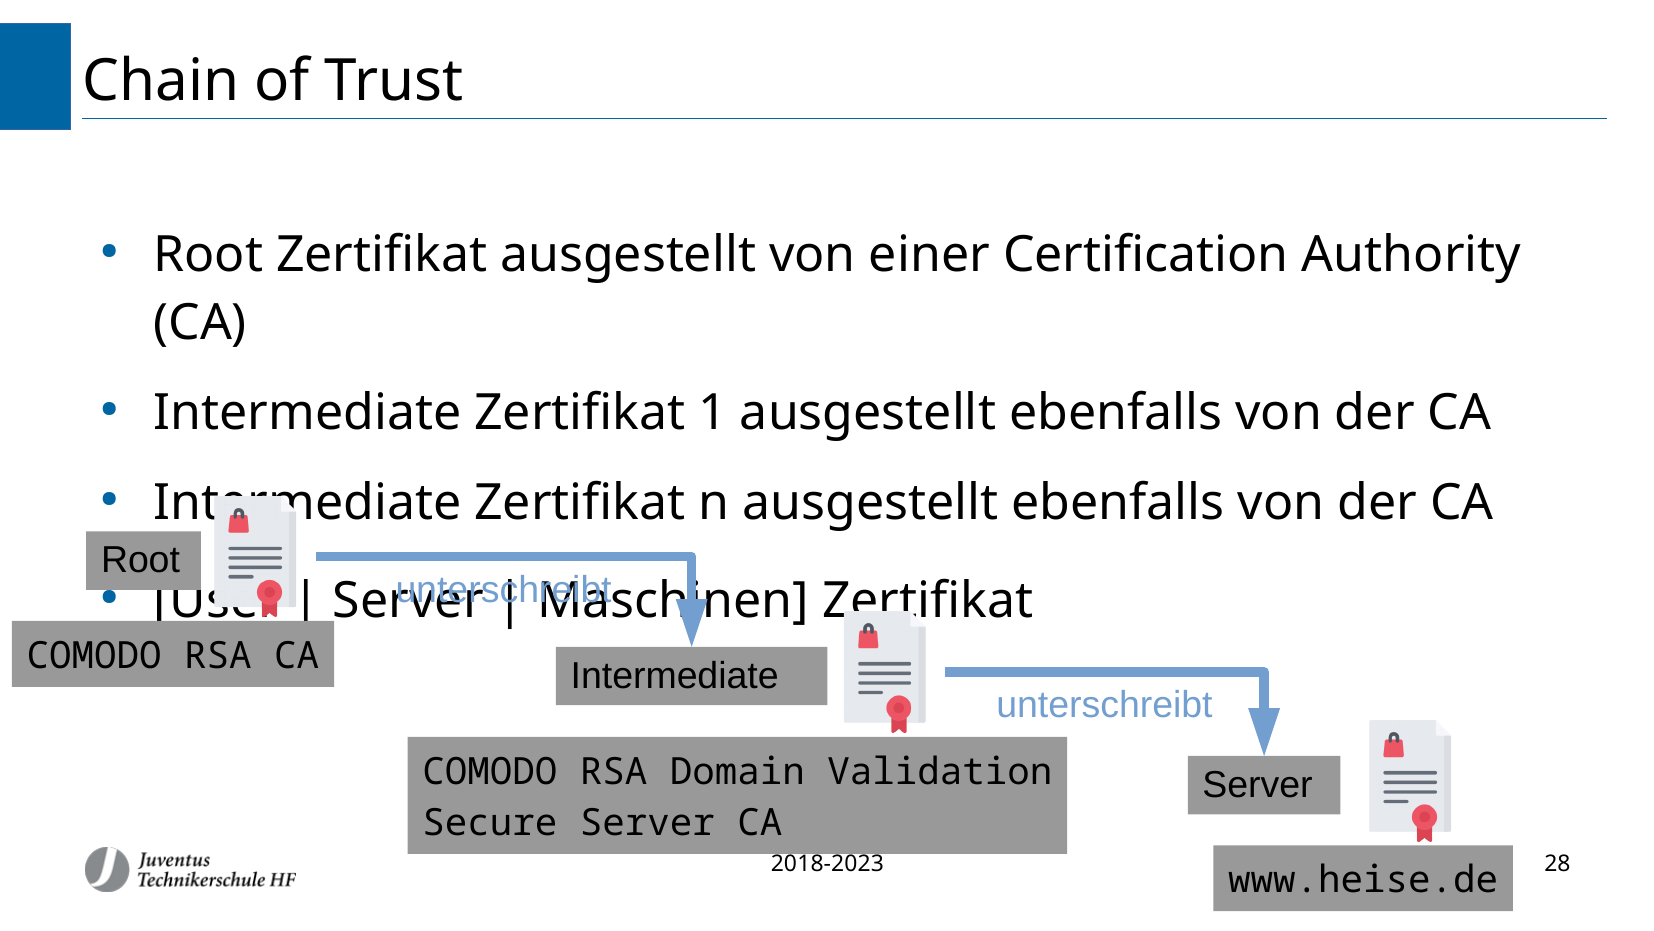

# Chain of Trust
Root Zertifikat ausgestellt von einer Certification Authority (CA)
Intermediate Zertifikat 1 ausgestellt ebenfalls von der CA
Intermediate Zertifikat n ausgestellt ebenfalls von der CA
[User | Server | Maschinen] Zertifikat
Root
COMODO RSA CA
Intermediate
COMODO RSA Domain Validation
Secure Server CA
Server
www.heise.de
2018-2023
28